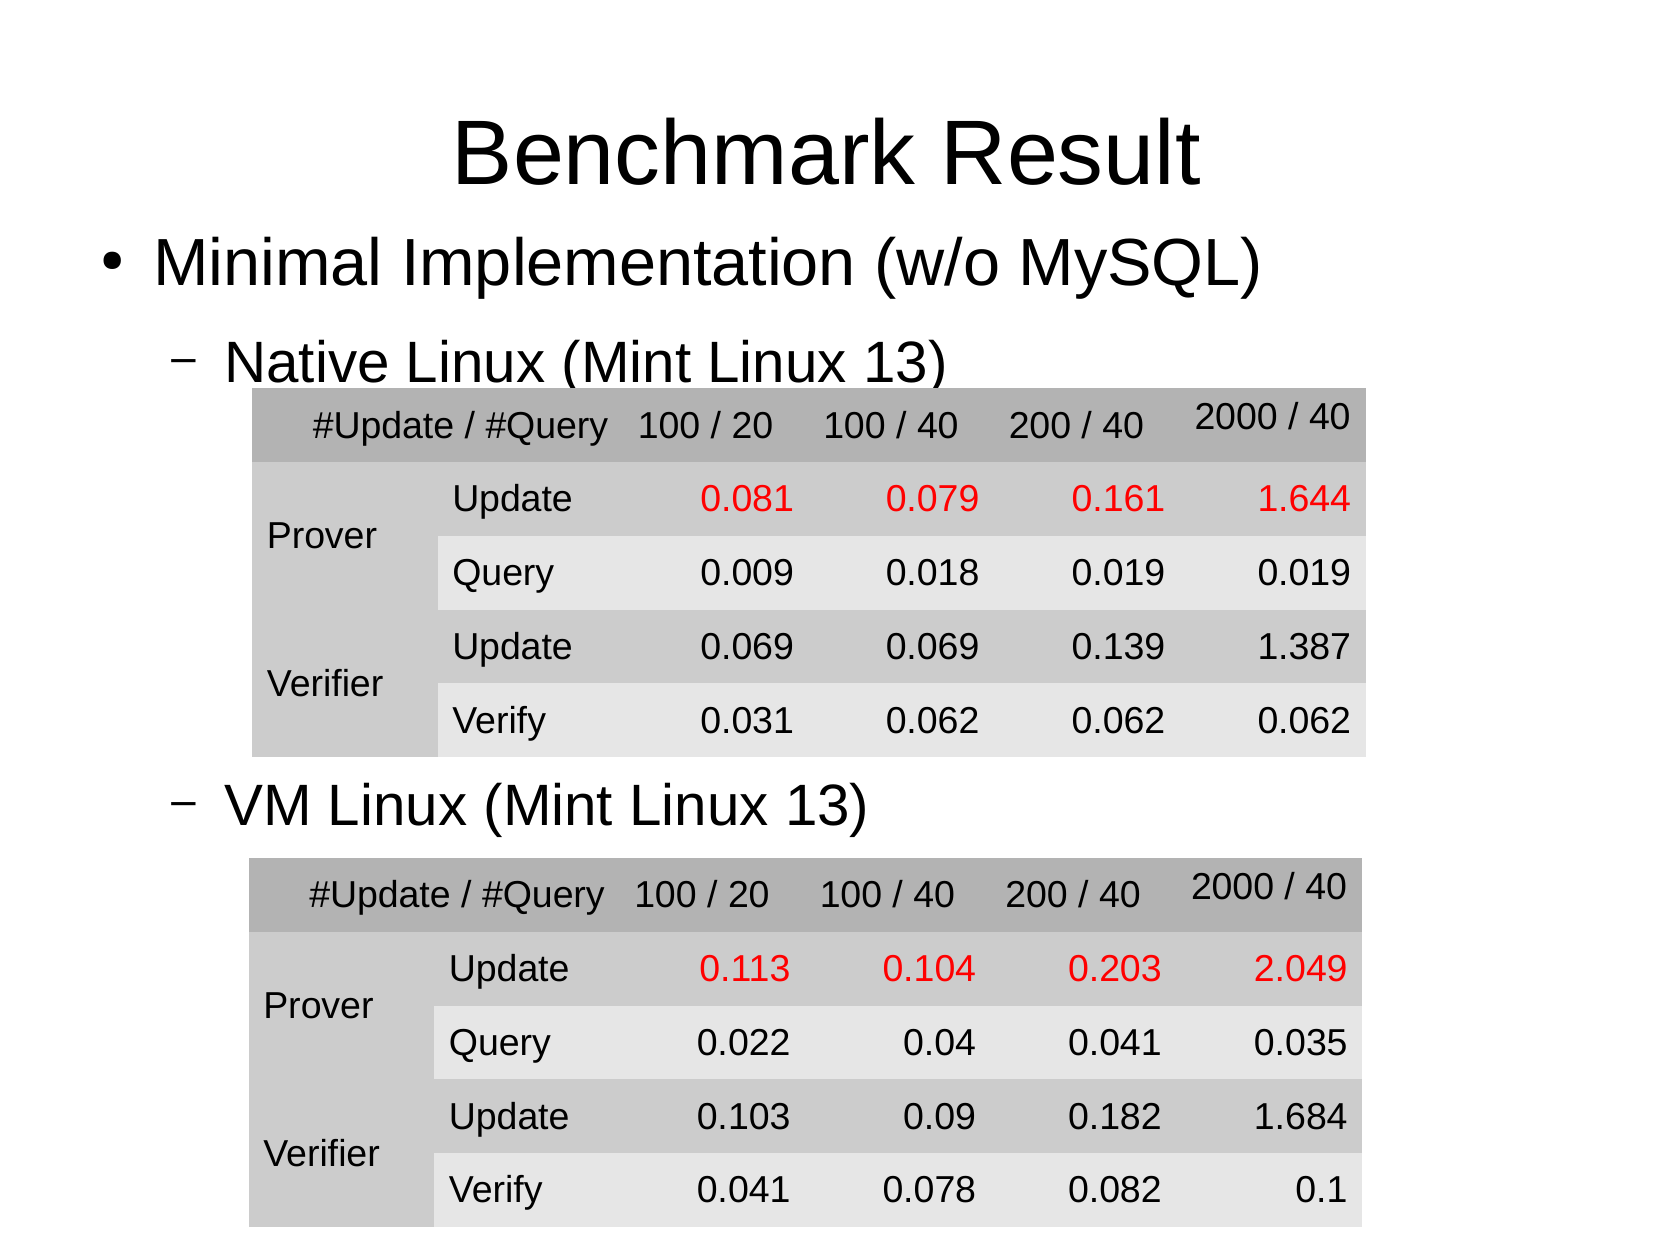

# Benchmark Result
Minimal Implementation (w/o MySQL)
Native Linux (Mint Linux 13)
VM Linux (Mint Linux 13)
| #Update / #Query | | 100 / 20 | 100 / 40 | 200 / 40 | 2000 / 40 |
| --- | --- | --- | --- | --- | --- |
| Prover | Update | 0.081 | 0.079 | 0.161 | 1.644 |
| | Query | 0.009 | 0.018 | 0.019 | 0.019 |
| Verifier | Update | 0.069 | 0.069 | 0.139 | 1.387 |
| | Verify | 0.031 | 0.062 | 0.062 | 0.062 |
| #Update / #Query | | 100 / 20 | 100 / 40 | 200 / 40 | 2000 / 40 |
| --- | --- | --- | --- | --- | --- |
| Prover | Update | 0.113 | 0.104 | 0.203 | 2.049 |
| | Query | 0.022 | 0.04 | 0.041 | 0.035 |
| Verifier | Update | 0.103 | 0.09 | 0.182 | 1.684 |
| | Verify | 0.041 | 0.078 | 0.082 | 0.1 |